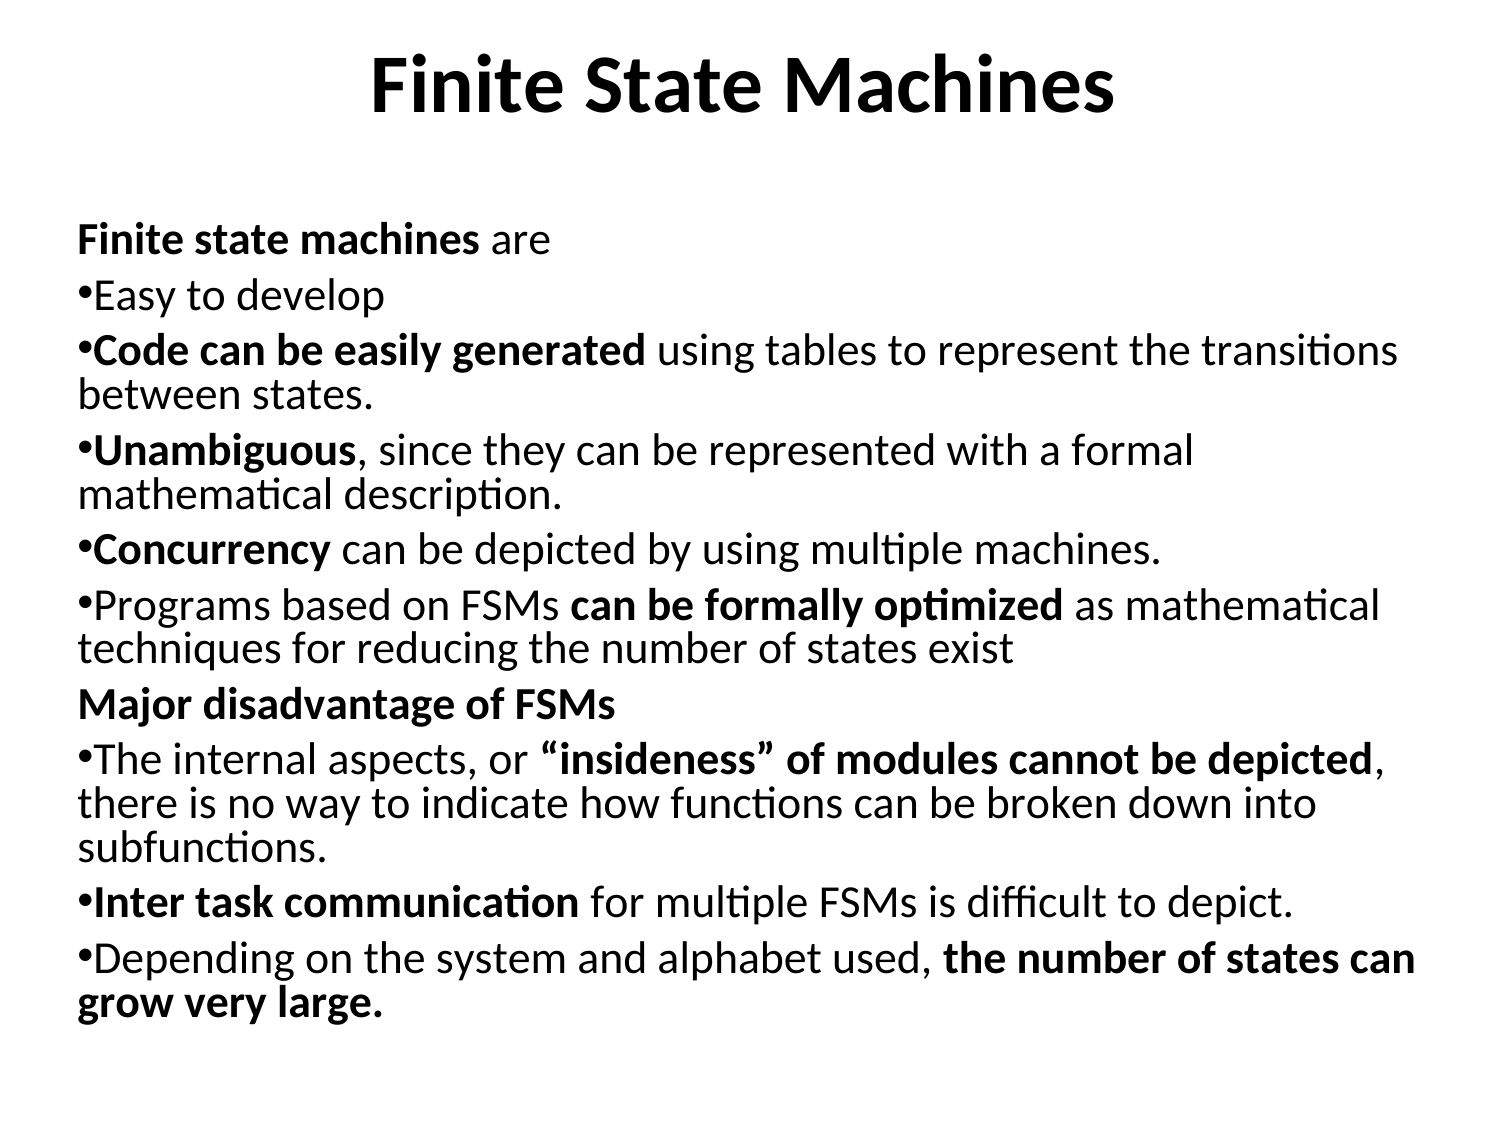

# Finite State Machines
Finite state machines are
Easy to develop
Code can be easily generated using tables to represent the transitions between states.
Unambiguous, since they can be represented with a formal mathematical description.
Concurrency can be depicted by using multiple machines.
Programs based on FSMs can be formally optimized as mathematical techniques for reducing the number of states exist
Major disadvantage of FSMs
The internal aspects, or “insideness” of modules cannot be depicted, there is no way to indicate how functions can be broken down into subfunctions.
Inter task communication for multiple FSMs is difficult to depict.
Depending on the system and alphabet used, the number of states can grow very large.